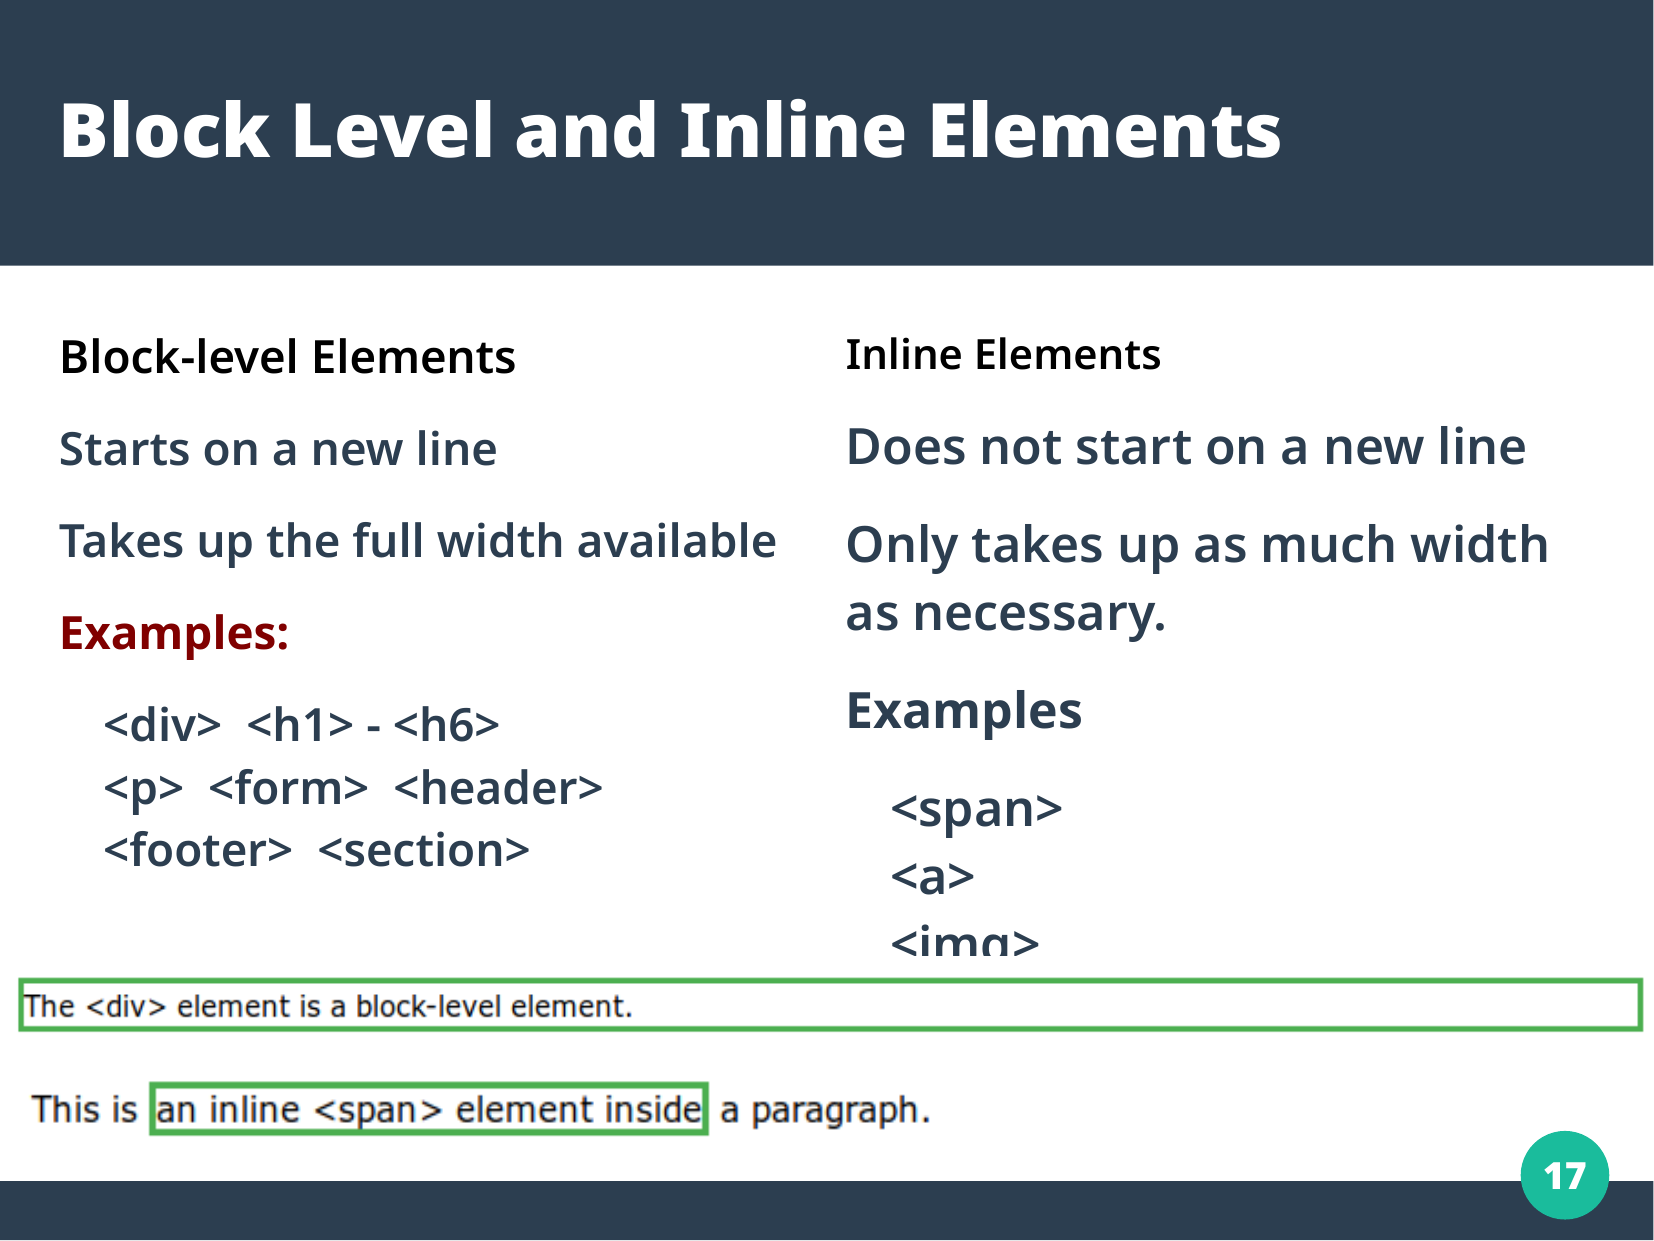

# Block Level and Inline Elements
Block-level Elements
Starts on a new line
Takes up the full width available
Examples:
<div> <h1> - <h6>
<p> <form> <header>
<footer> <section>
Inline Elements
Does not start on a new line
Only takes up as much width as necessary.
Examples
<span>
<a>
<img>
17